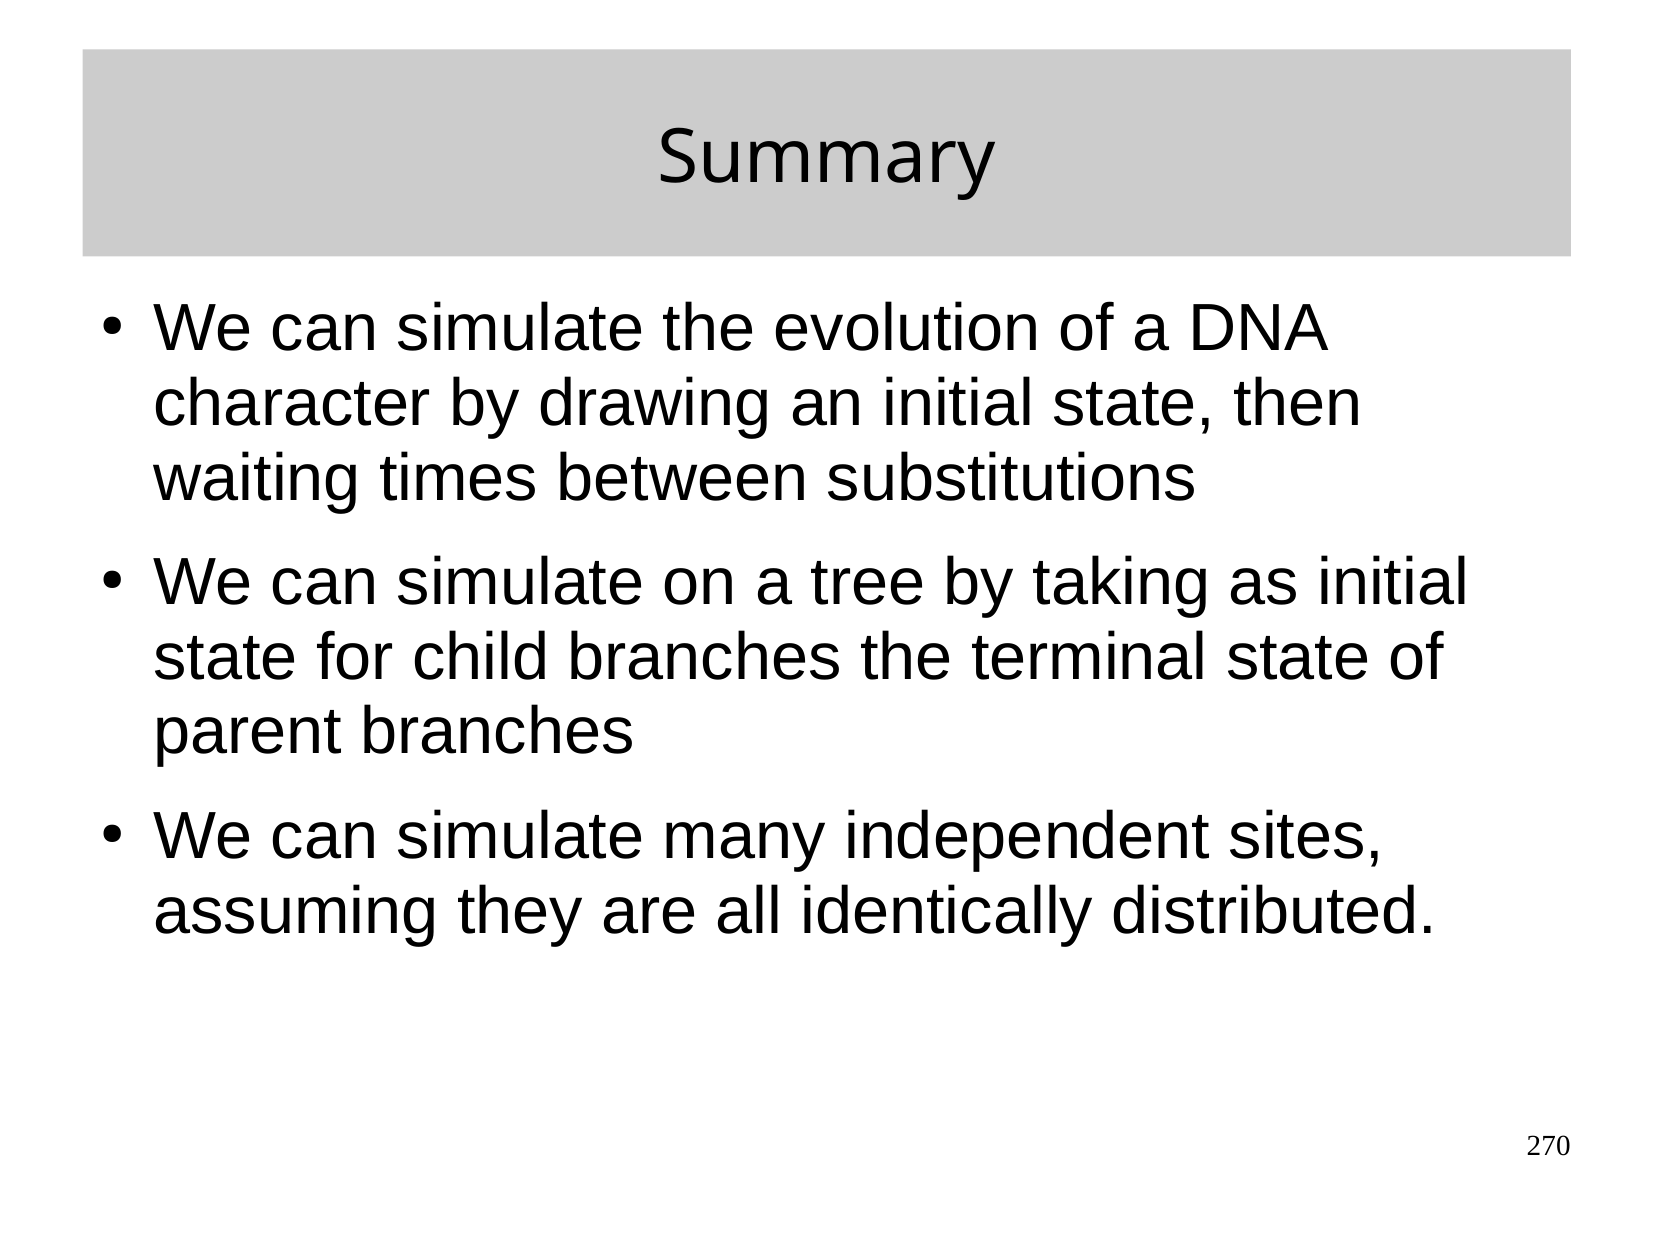

# Summary
We can simulate the evolution of a DNA character by drawing an initial state, then waiting times between substitutions
We can simulate on a tree by taking as initial state for child branches the terminal state of parent branches
We can simulate many independent sites, assuming they are all identically distributed.
270